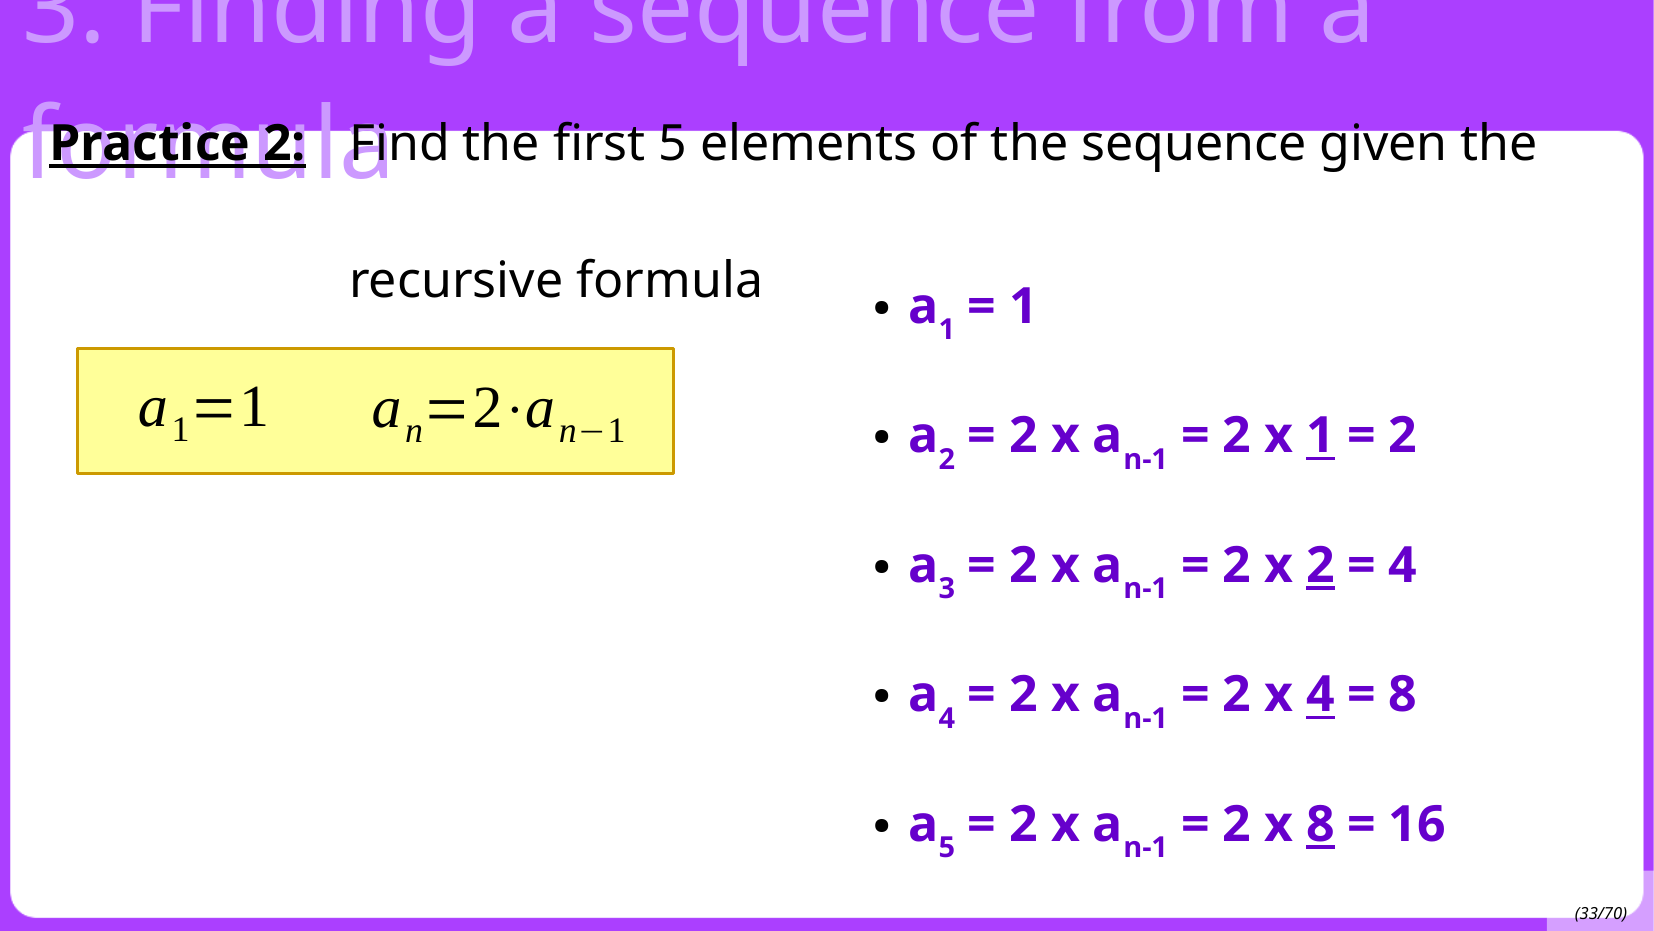

# 3. Finding a sequence from a formula
Practice 2: 	Find the first 5 elements of the sequence given the
				recursive formula
a1 = 1
a2 = 2 x an-1 = 2 x 1 = 2
a3 = 2 x an-1 = 2 x 2 = 4
a4 = 2 x an-1 = 2 x 4 = 8
a5 = 2 x an-1 = 2 x 8 = 16